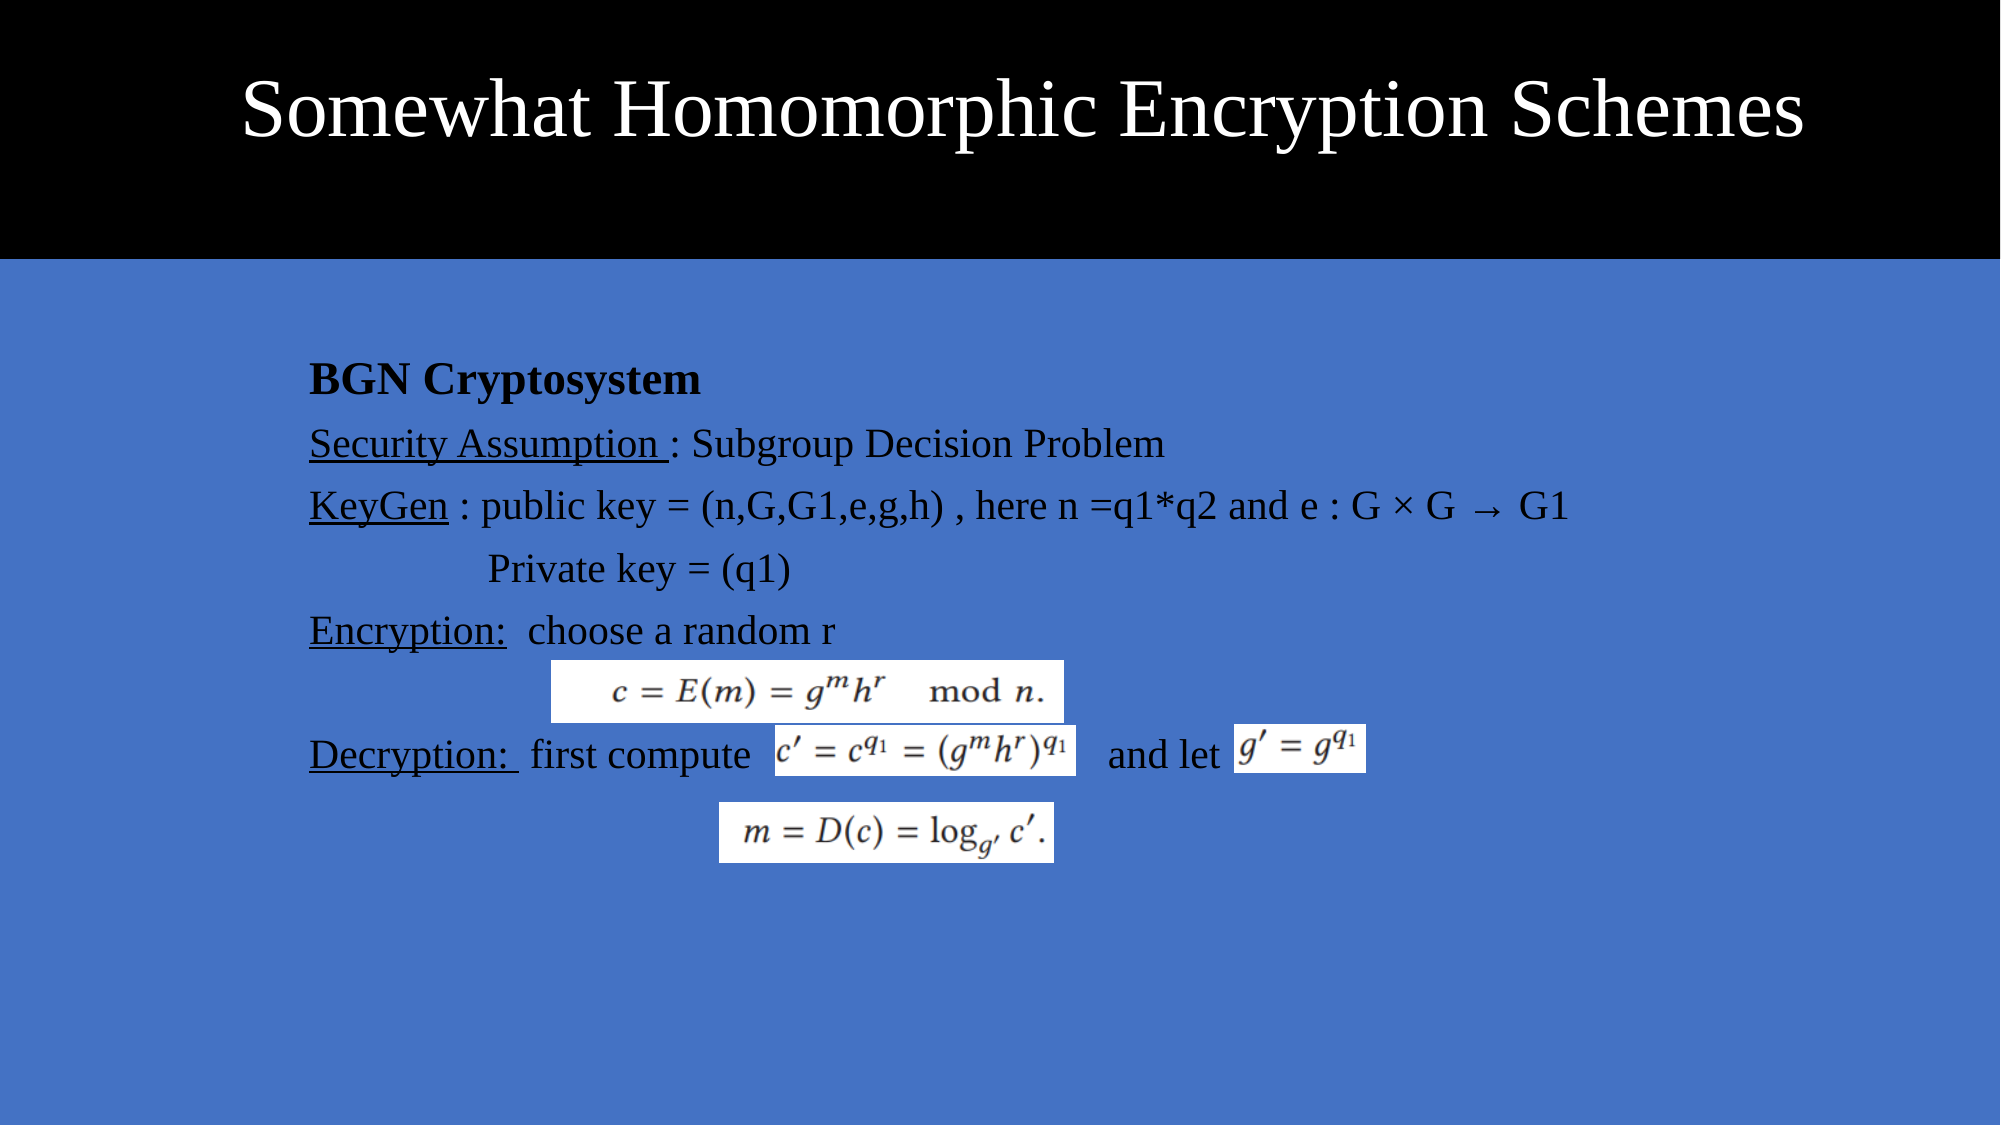

# Somewhat Homomorphic Encryption Schemes
BGN Cryptosystem
Security Assumption : Subgroup Decision Problem
KeyGen : public key = (n,G,G1,e,g,h) , here n =q1*q2 and e : G × G → G1
                 Private key = (q1)
Encryption:  choose a random r
Decryption:  first compute                                  and let